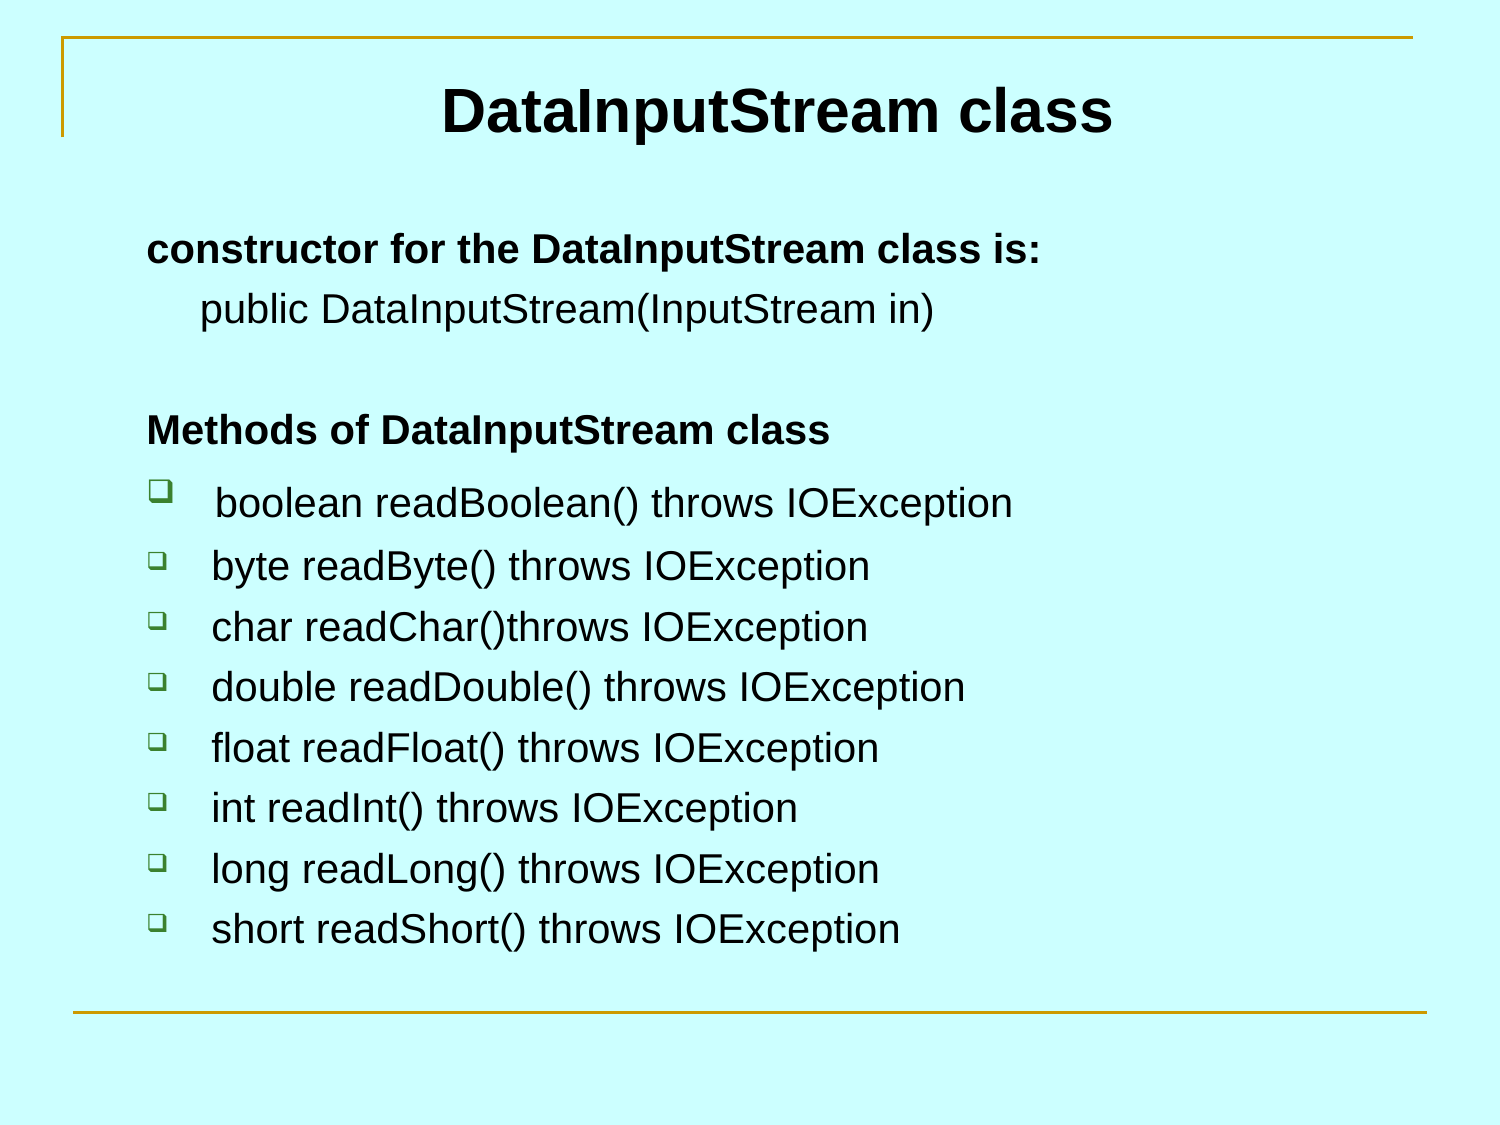

# DataInputStream class
constructor for the DataInputStream class is:
	public DataInputStream(InputStream in)
Methods of DataInputStream class
 boolean readBoolean() throws IOException
 byte readByte() throws IOException
 char readChar()throws IOException
 double readDouble() throws IOException
 float readFloat() throws IOException
 int readInt() throws IOException
 long readLong() throws IOException
 short readShort() throws IOException